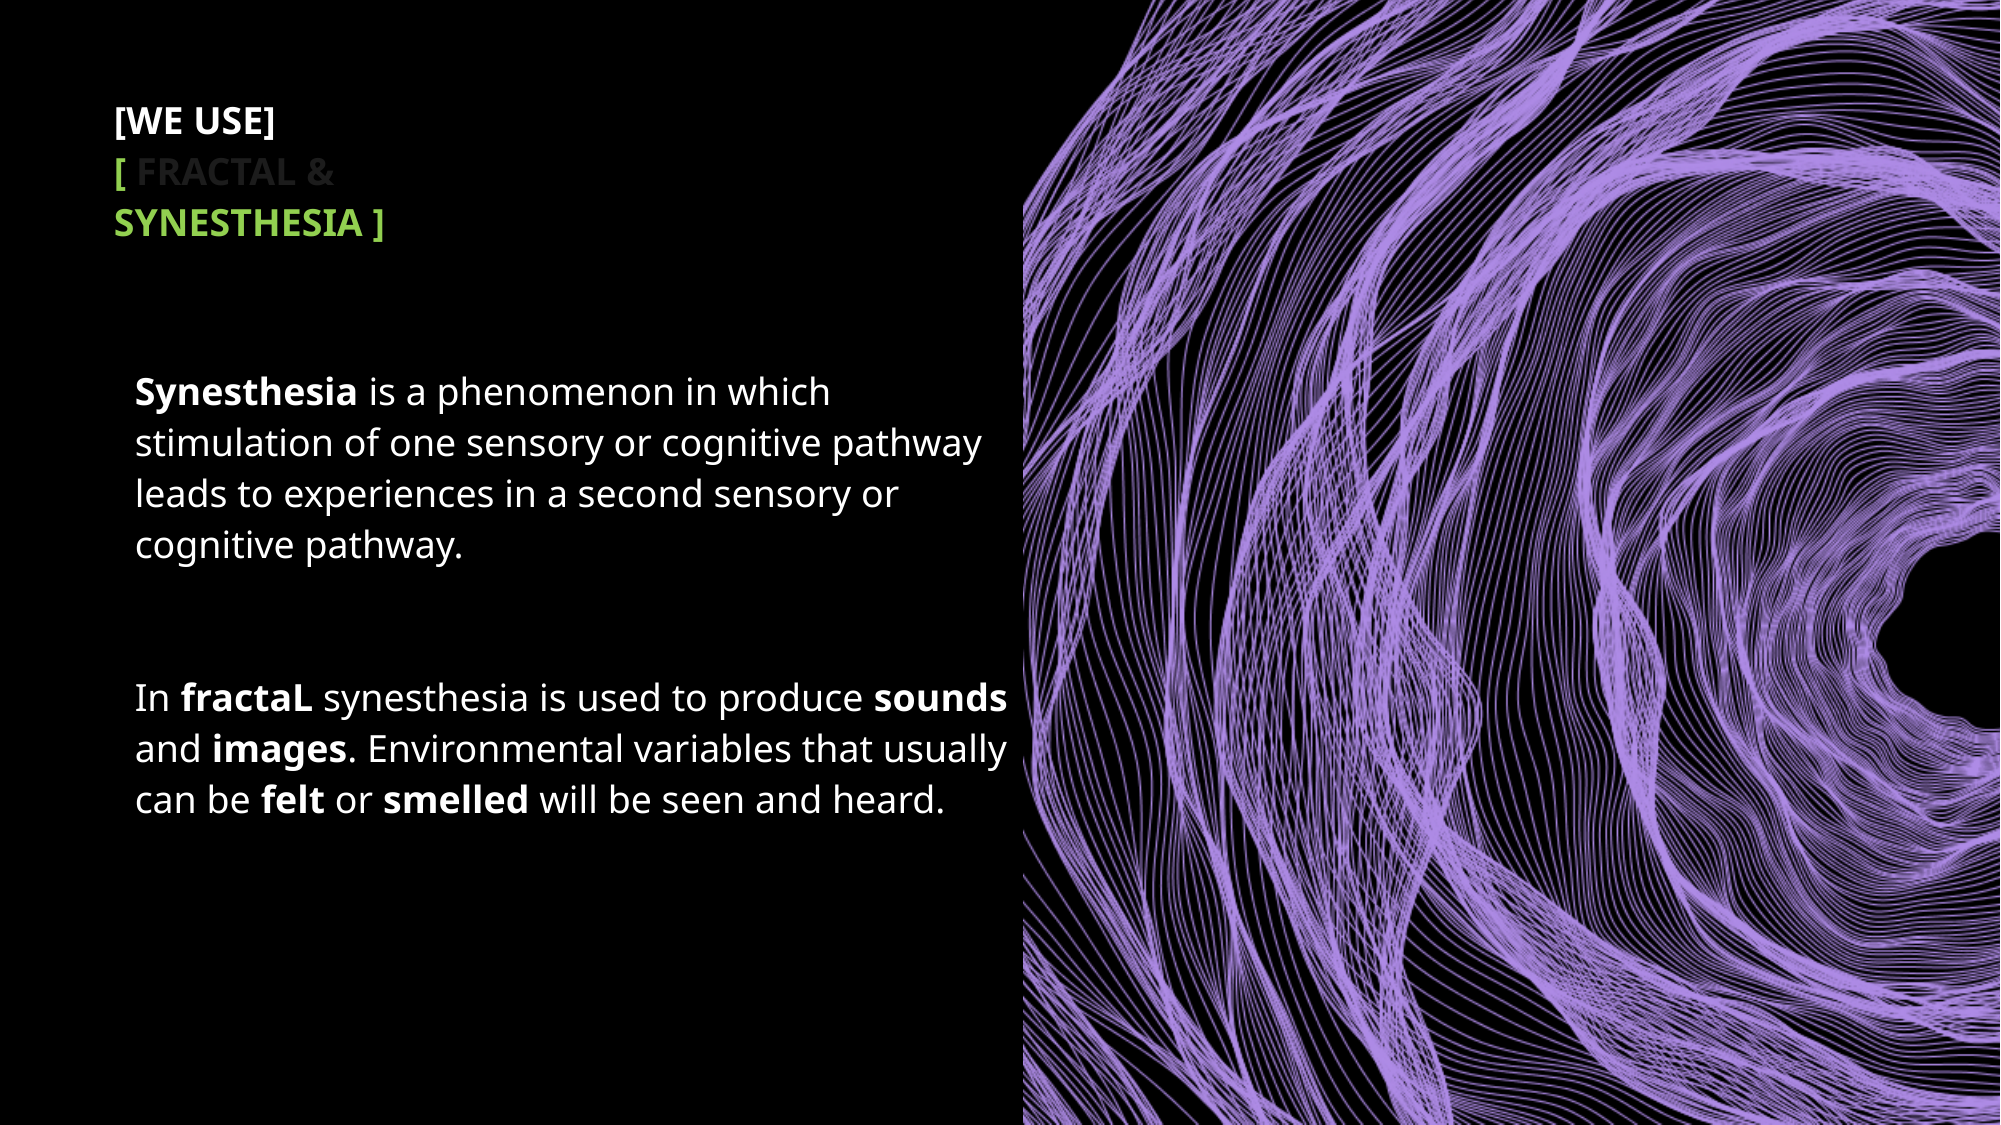

[WE USE]
[ FRACTAL & synesthesia ]
Synesthesia is a phenomenon in which stimulation of one sensory or cognitive pathway leads to experiences in a second sensory or cognitive pathway.
In fractaL synesthesia is used to produce sounds and images. Environmental variables that usually can be felt or smelled will be seen and heard.